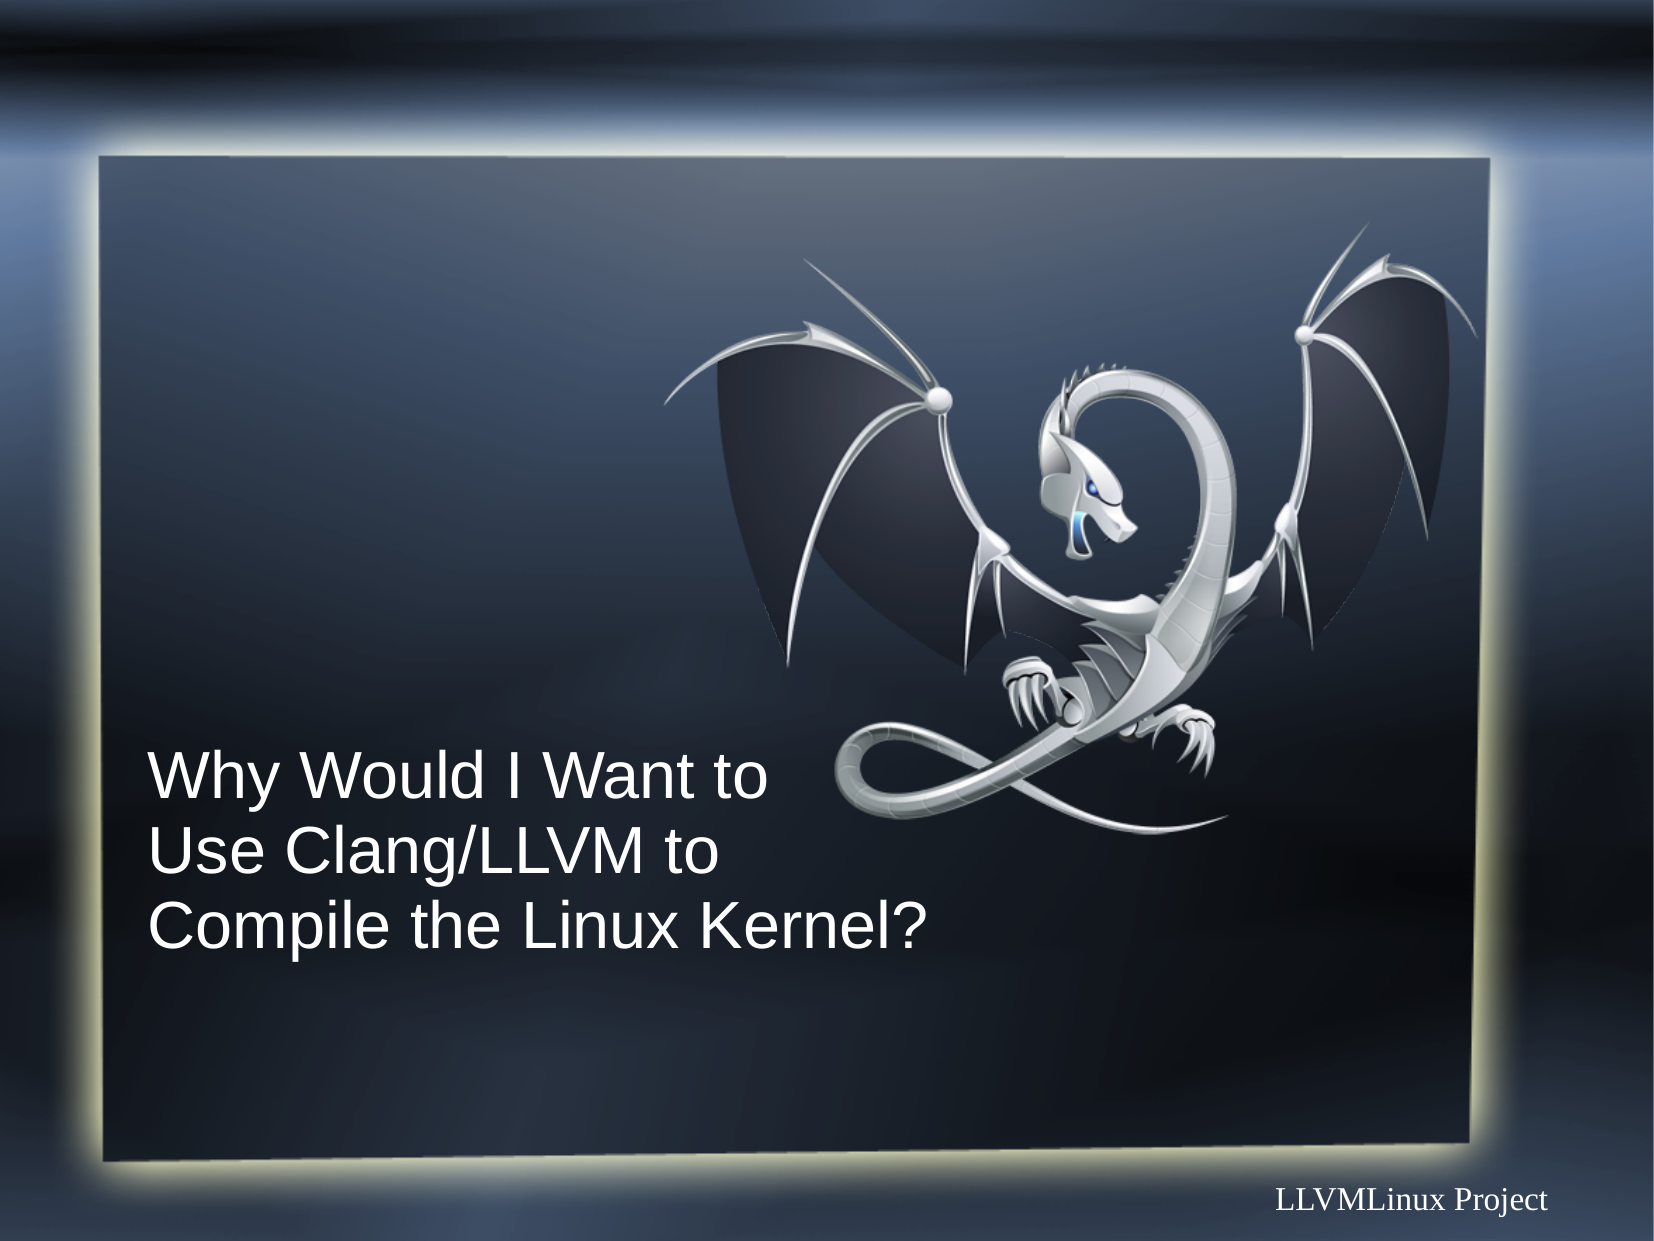

# Why Would I Want to
Use Clang/LLVM to
Compile the Linux Kernel?